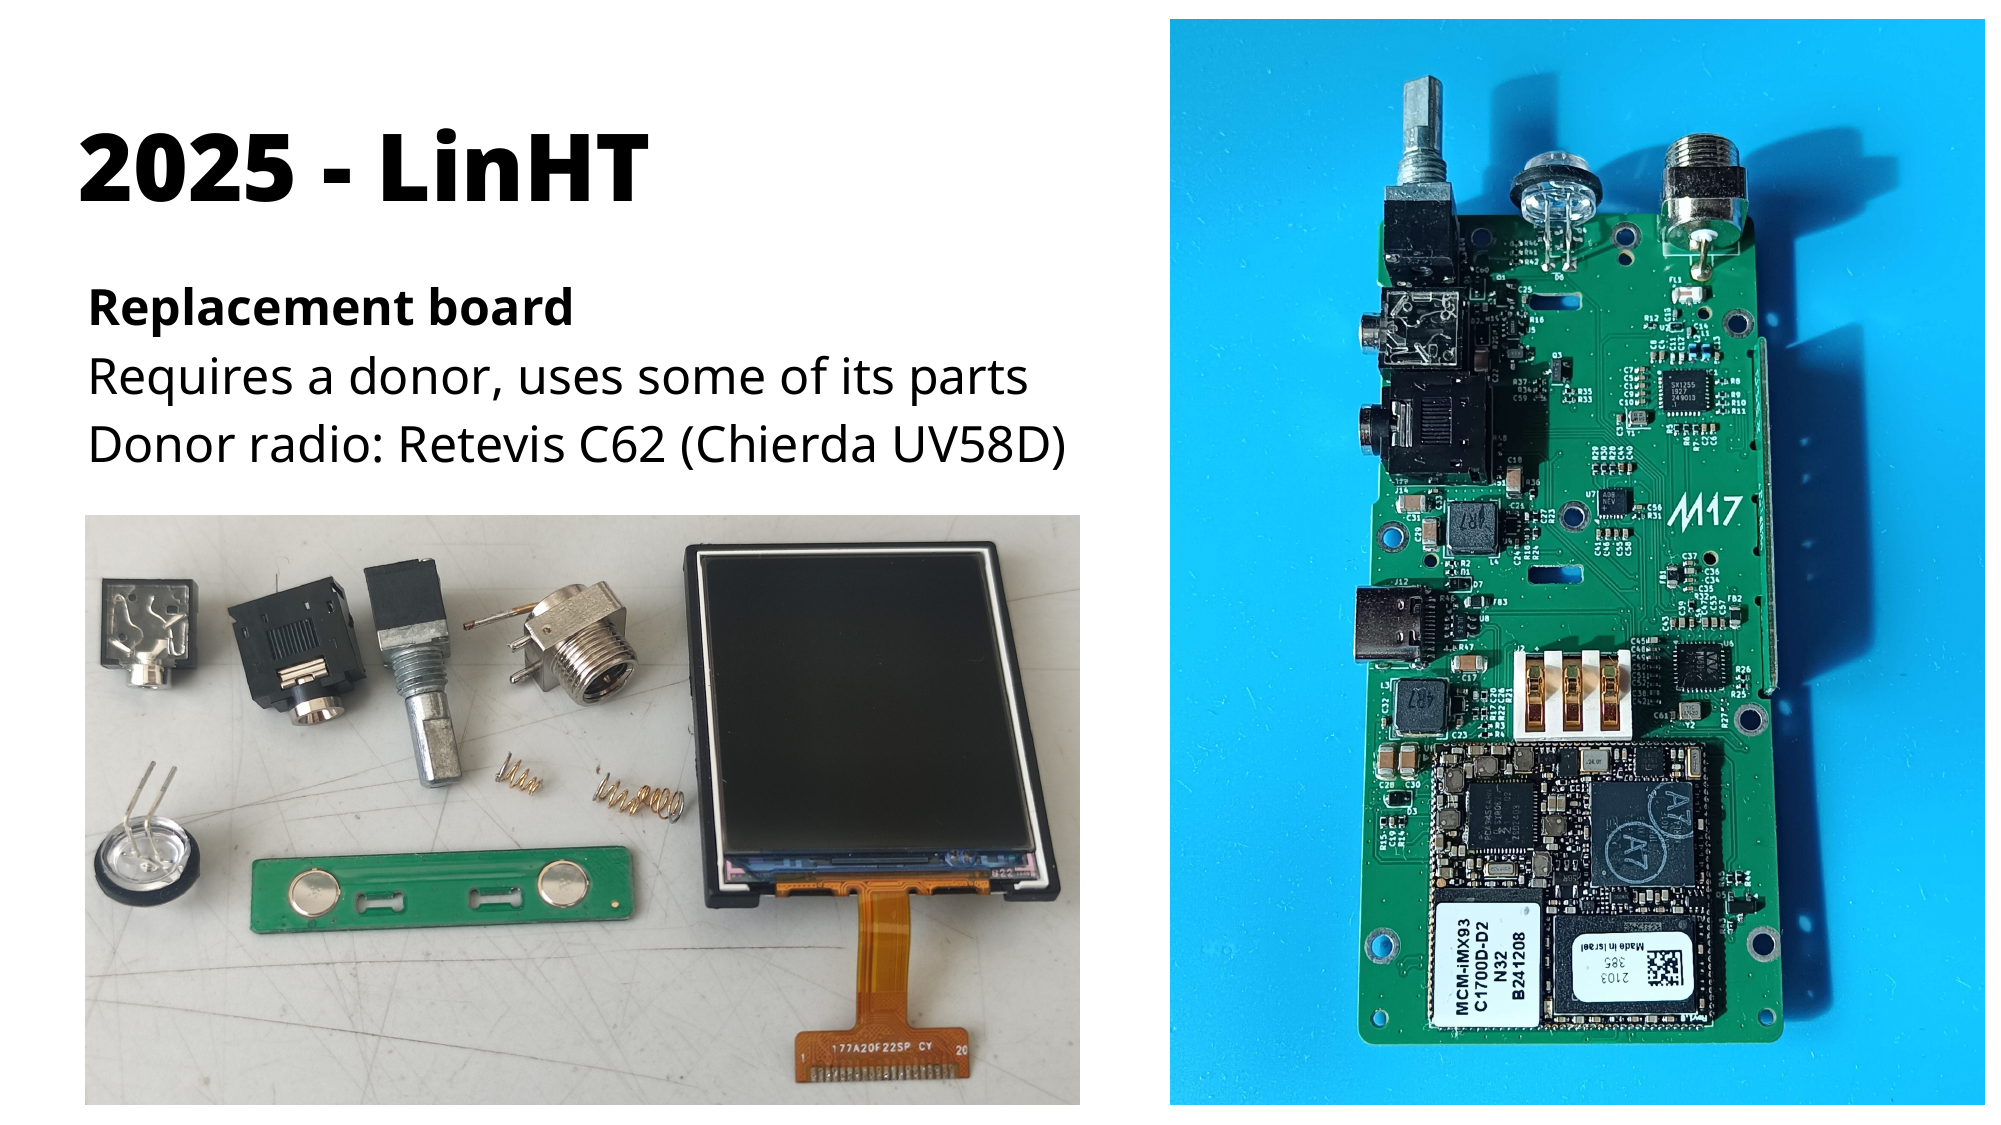

2025 - LinHT
Replacement board
Requires a donor, uses some of its parts
Donor radio: Retevis C62 (Chierda UV58D)